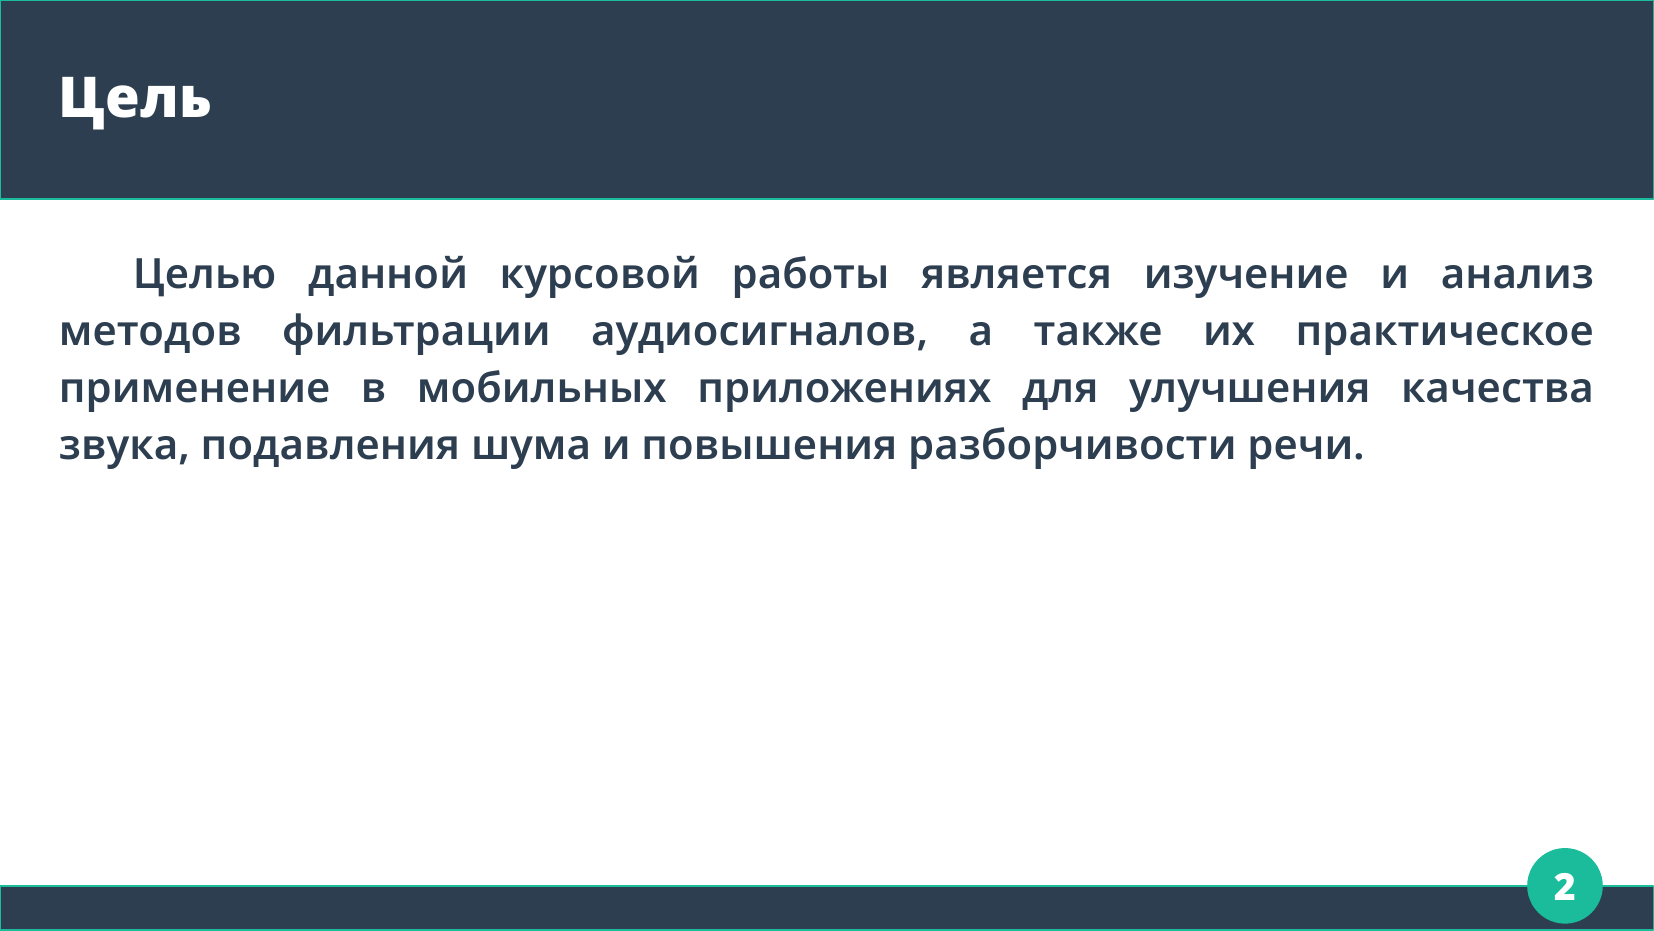

# Цель
	Целью данной курсовой работы является изучение и анализ методов фильтрации аудиосигналов, а также их практическое применение в мобильных приложениях для улучшения качества звука, подавления шума и повышения разборчивости речи.
2